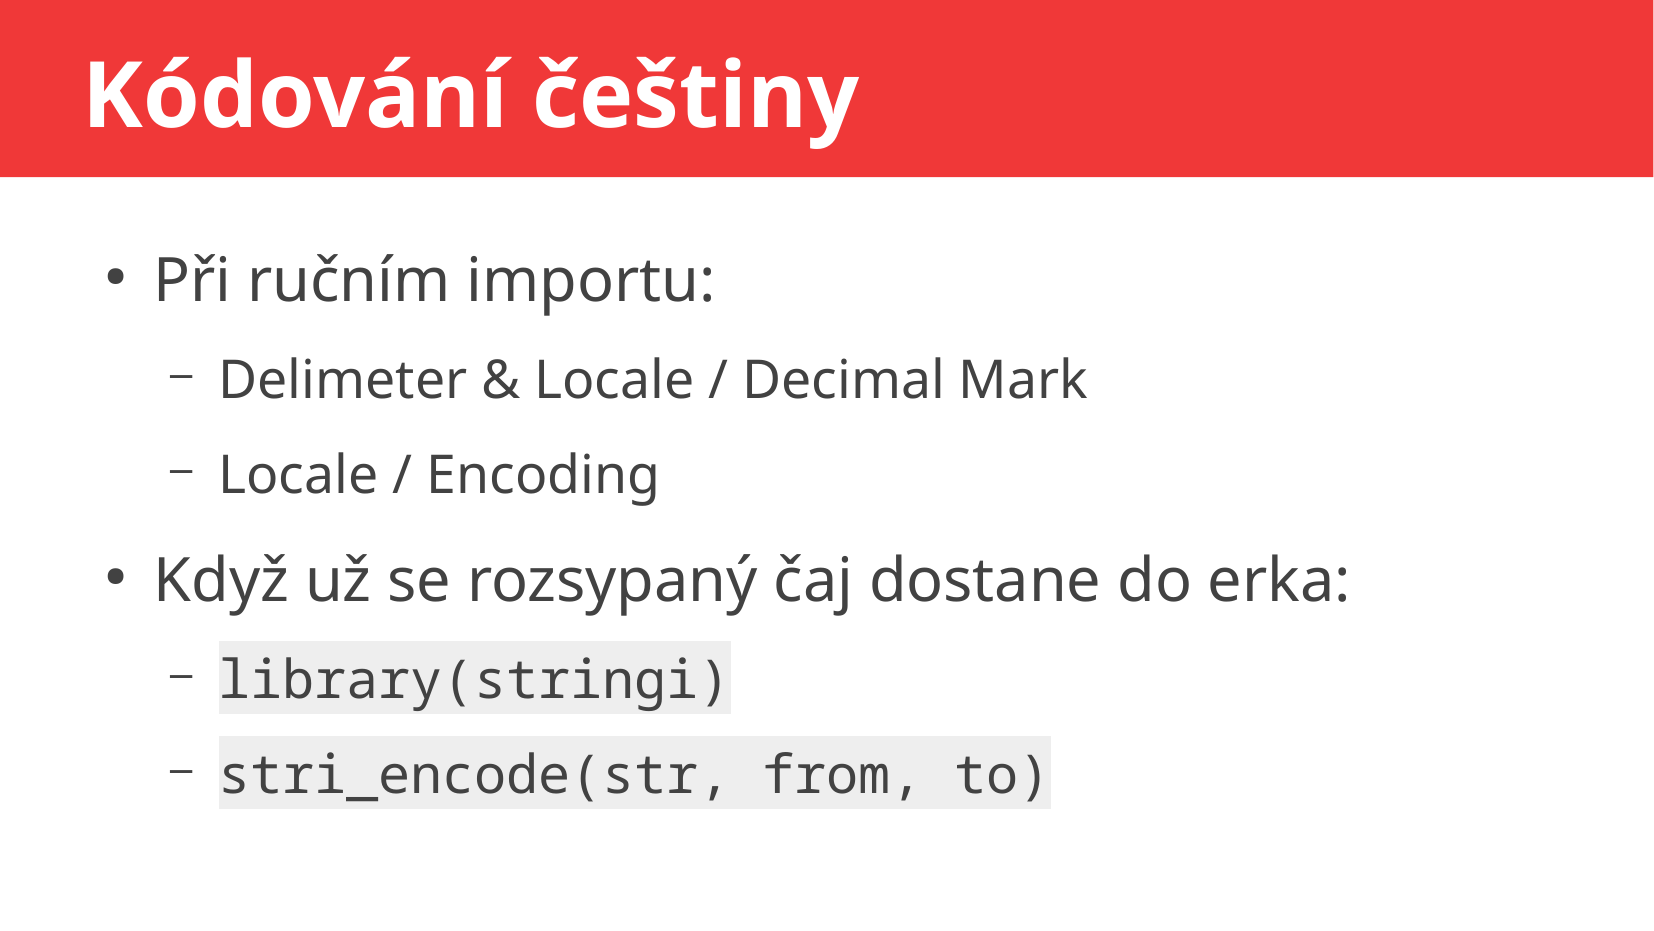

# Kódování češtiny
Při ručním importu:
Delimeter & Locale / Decimal Mark
Locale / Encoding
Když už se rozsypaný čaj dostane do erka:
library(stringi)
stri_encode(str, from, to)